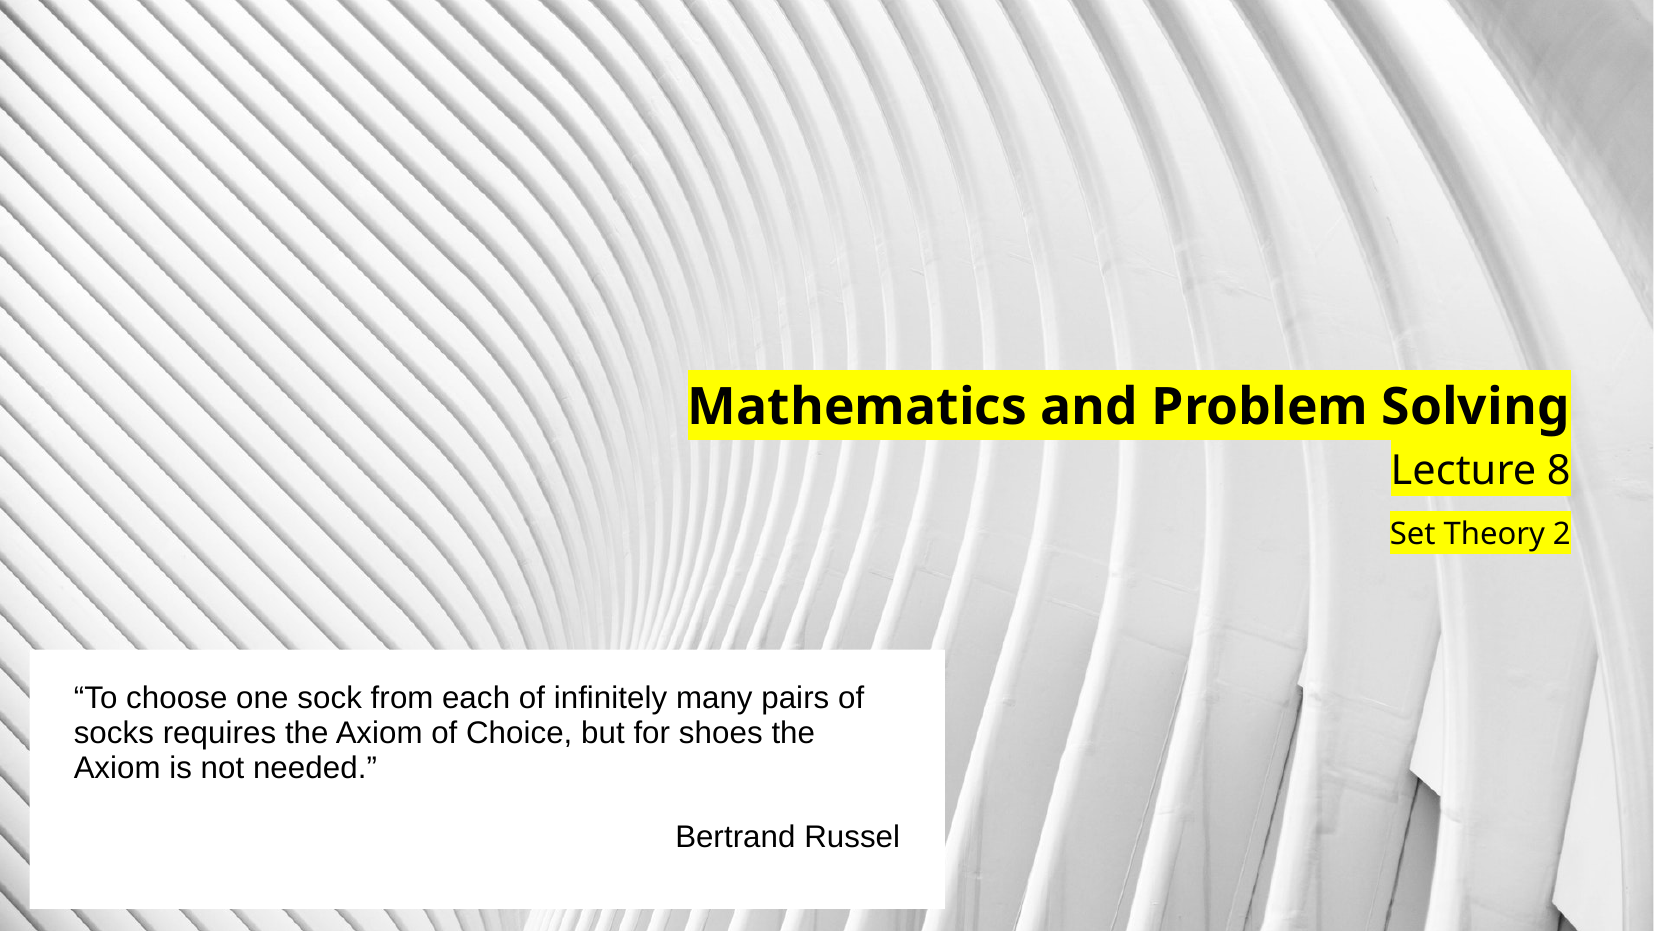

#
Mathematics and Problem Solving
Lecture 8
Set Theory 2
“To choose one sock from each of infinitely many pairs of socks requires the Axiom of Choice, but for shoes the Axiom is not needed.”
Bertrand Russel